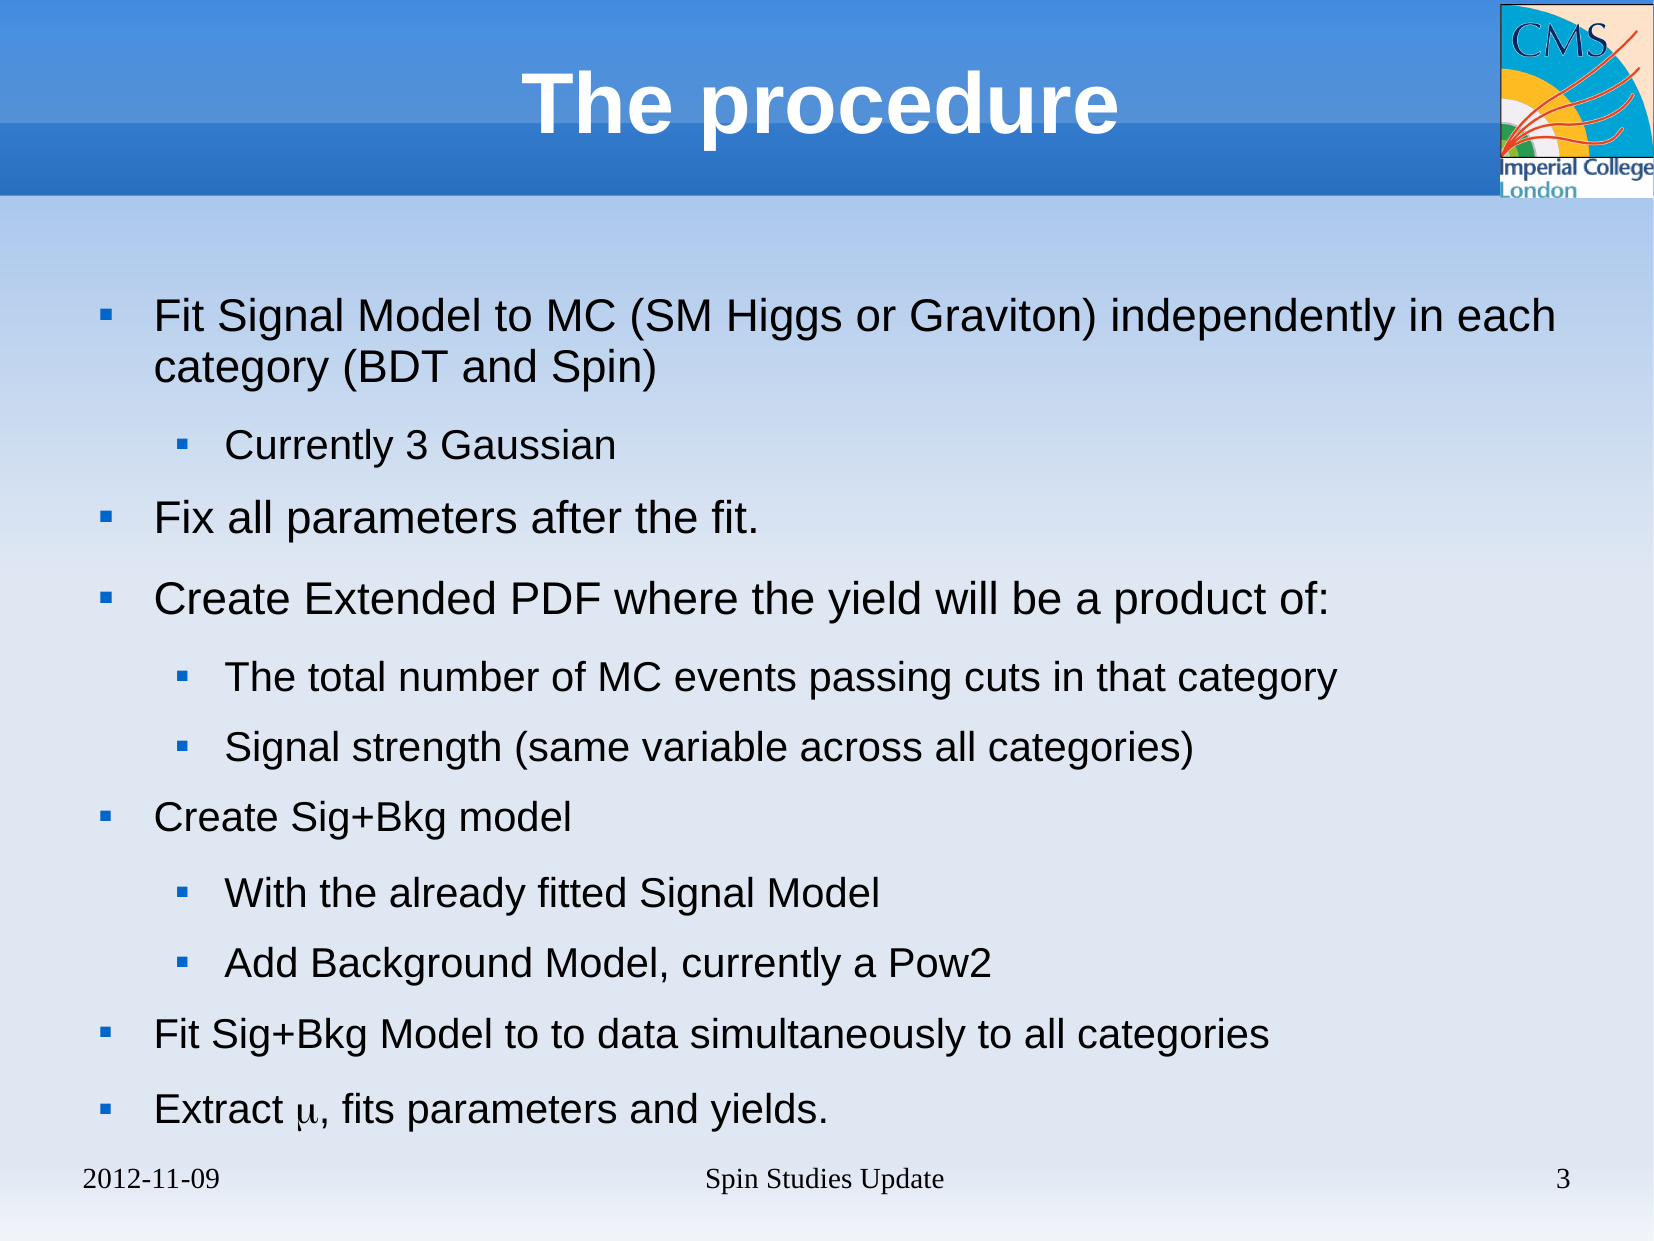

# The procedure
Fit Signal Model to MC (SM Higgs or Graviton) independently in each category (BDT and Spin)
Currently 3 Gaussian
Fix all parameters after the fit.
Create Extended PDF where the yield will be a product of:
The total number of MC events passing cuts in that category
Signal strength (same variable across all categories)
Create Sig+Bkg model
With the already fitted Signal Model
Add Background Model, currently a Pow2
Fit Sig+Bkg Model to to data simultaneously to all categories
Extract m, fits parameters and yields.
2012-11-09
Spin Studies Update
3